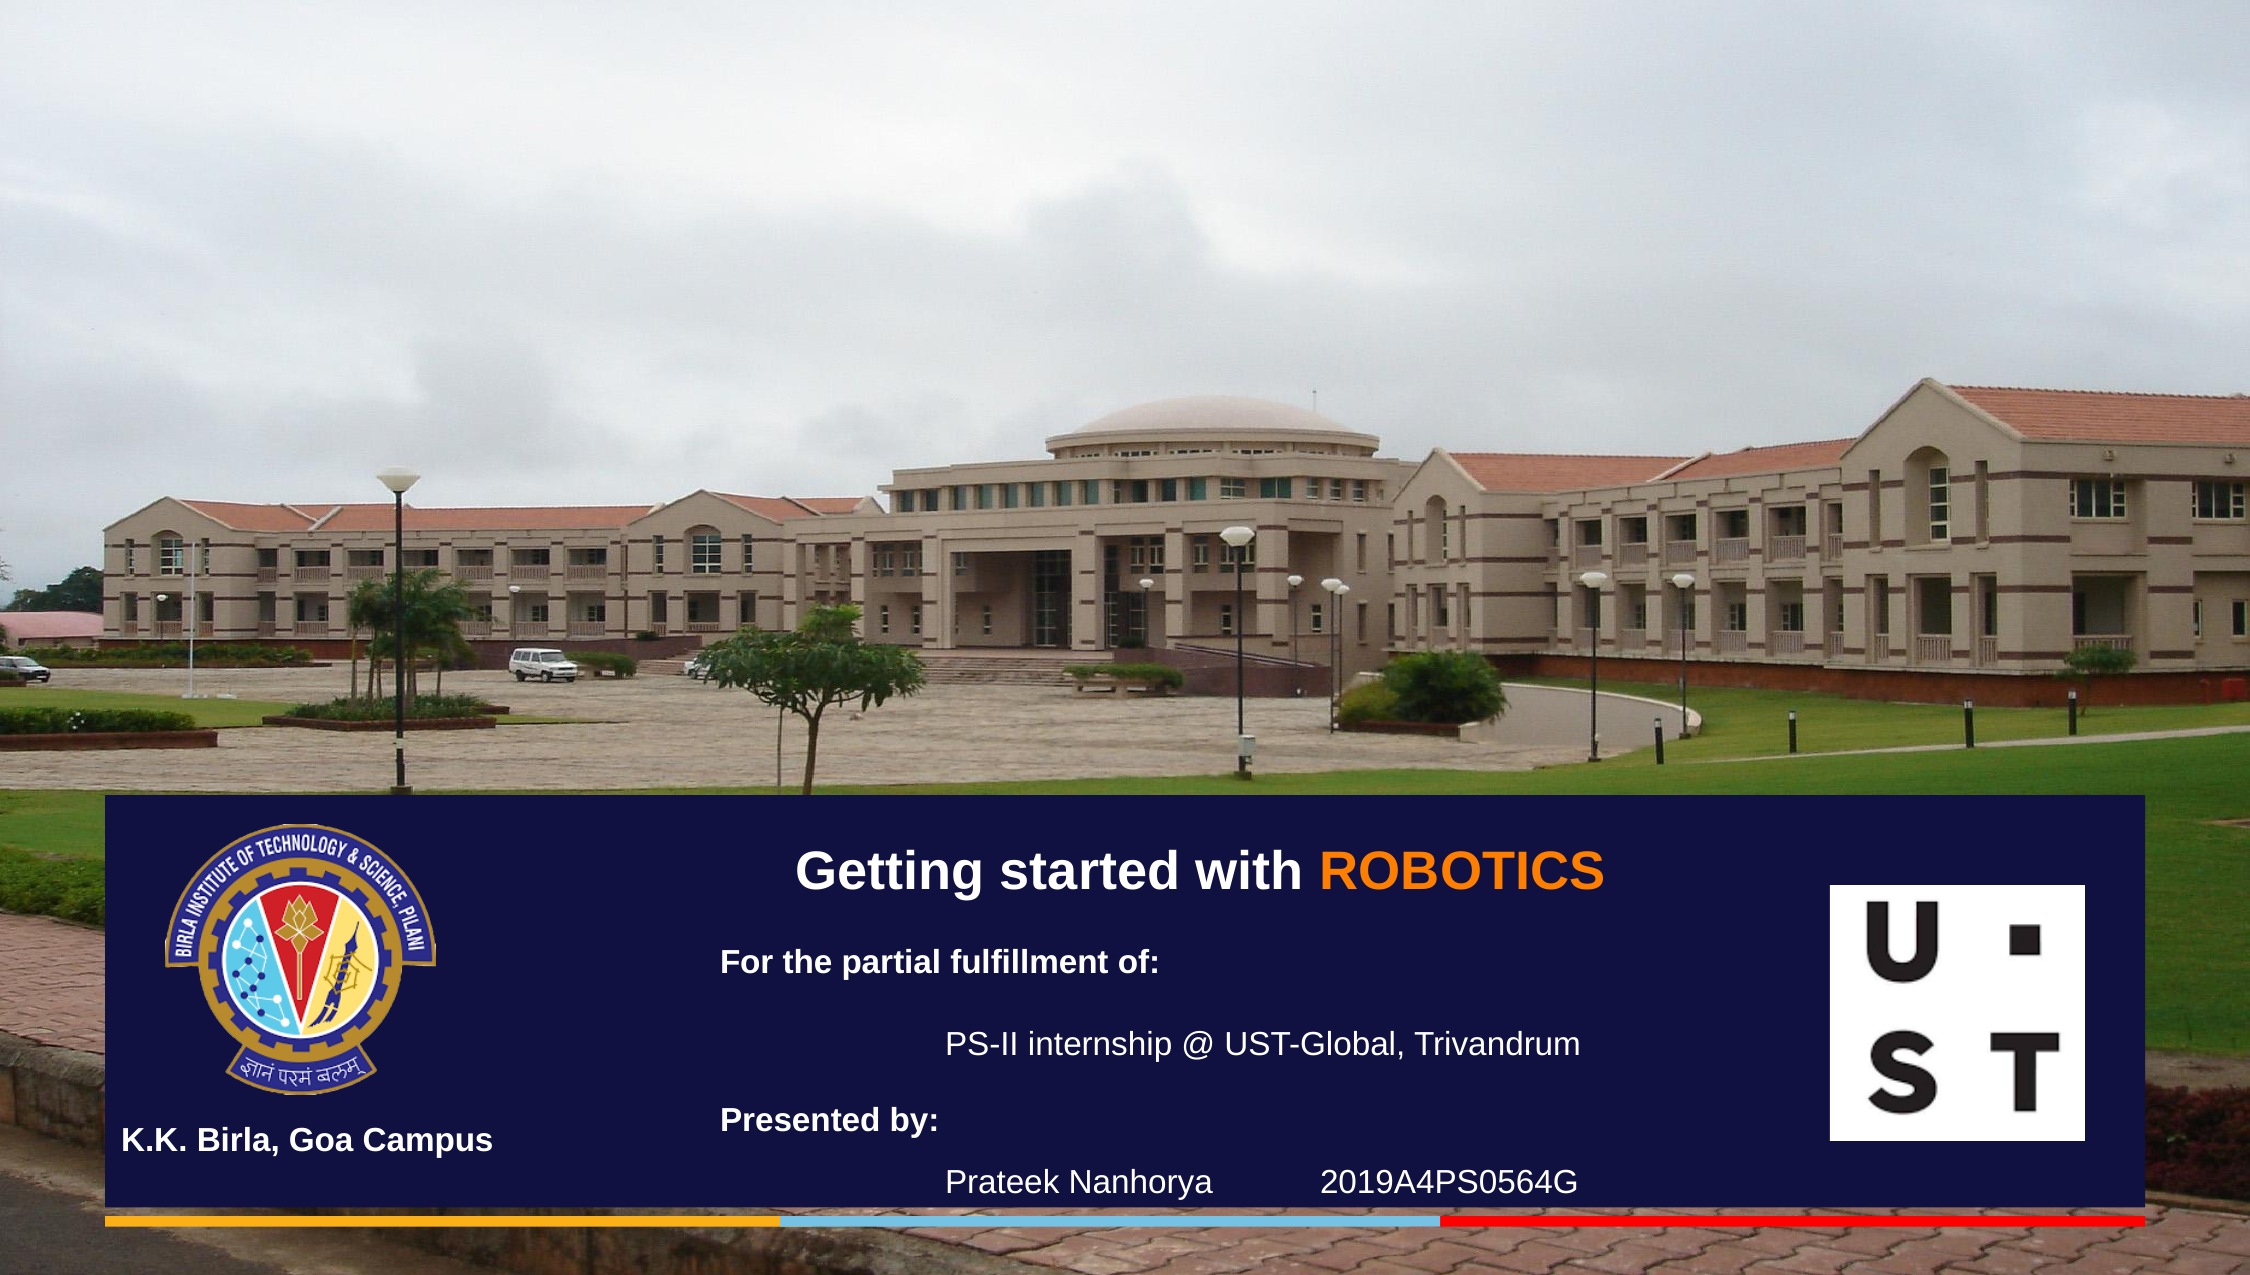

Getting started with ROBOTICS
								For the partial fulfillment of:
											PS-II internship @ UST-Global, Trivandrum
								Presented by:
											Prateek Nanhorya		2019A4PS0564G
K.K. Birla, Goa Campus